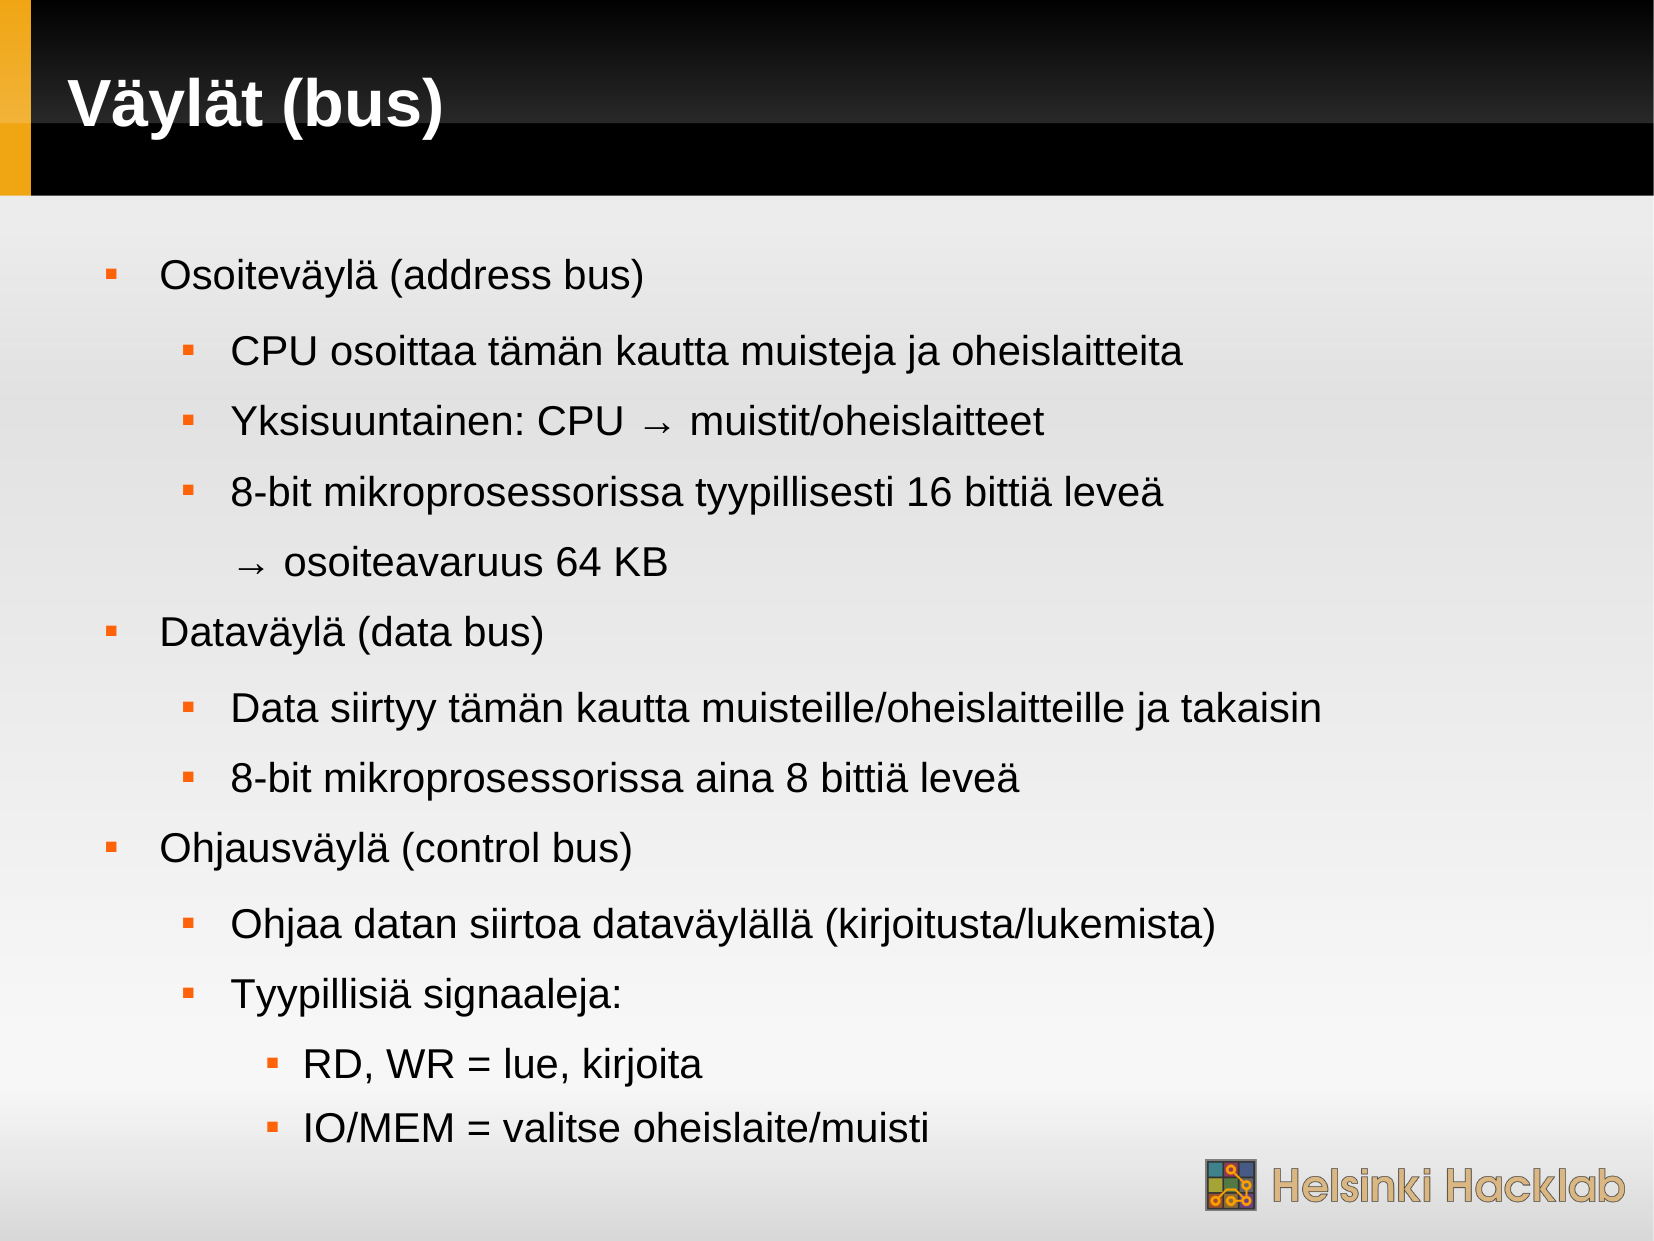

# Väylät (bus)
Osoiteväylä (address bus)
CPU osoittaa tämän kautta muisteja ja oheislaitteita
Yksisuuntainen: CPU → muistit/oheislaitteet
8-bit mikroprosessorissa tyypillisesti 16 bittiä leveä
→ osoiteavaruus 64 KB
Dataväylä (data bus)
Data siirtyy tämän kautta muisteille/oheislaitteille ja takaisin
8-bit mikroprosessorissa aina 8 bittiä leveä
Ohjausväylä (control bus)
Ohjaa datan siirtoa dataväylällä (kirjoitusta/lukemista)
Tyypillisiä signaaleja:
RD, WR = lue, kirjoita
IO/MEM = valitse oheislaite/muisti